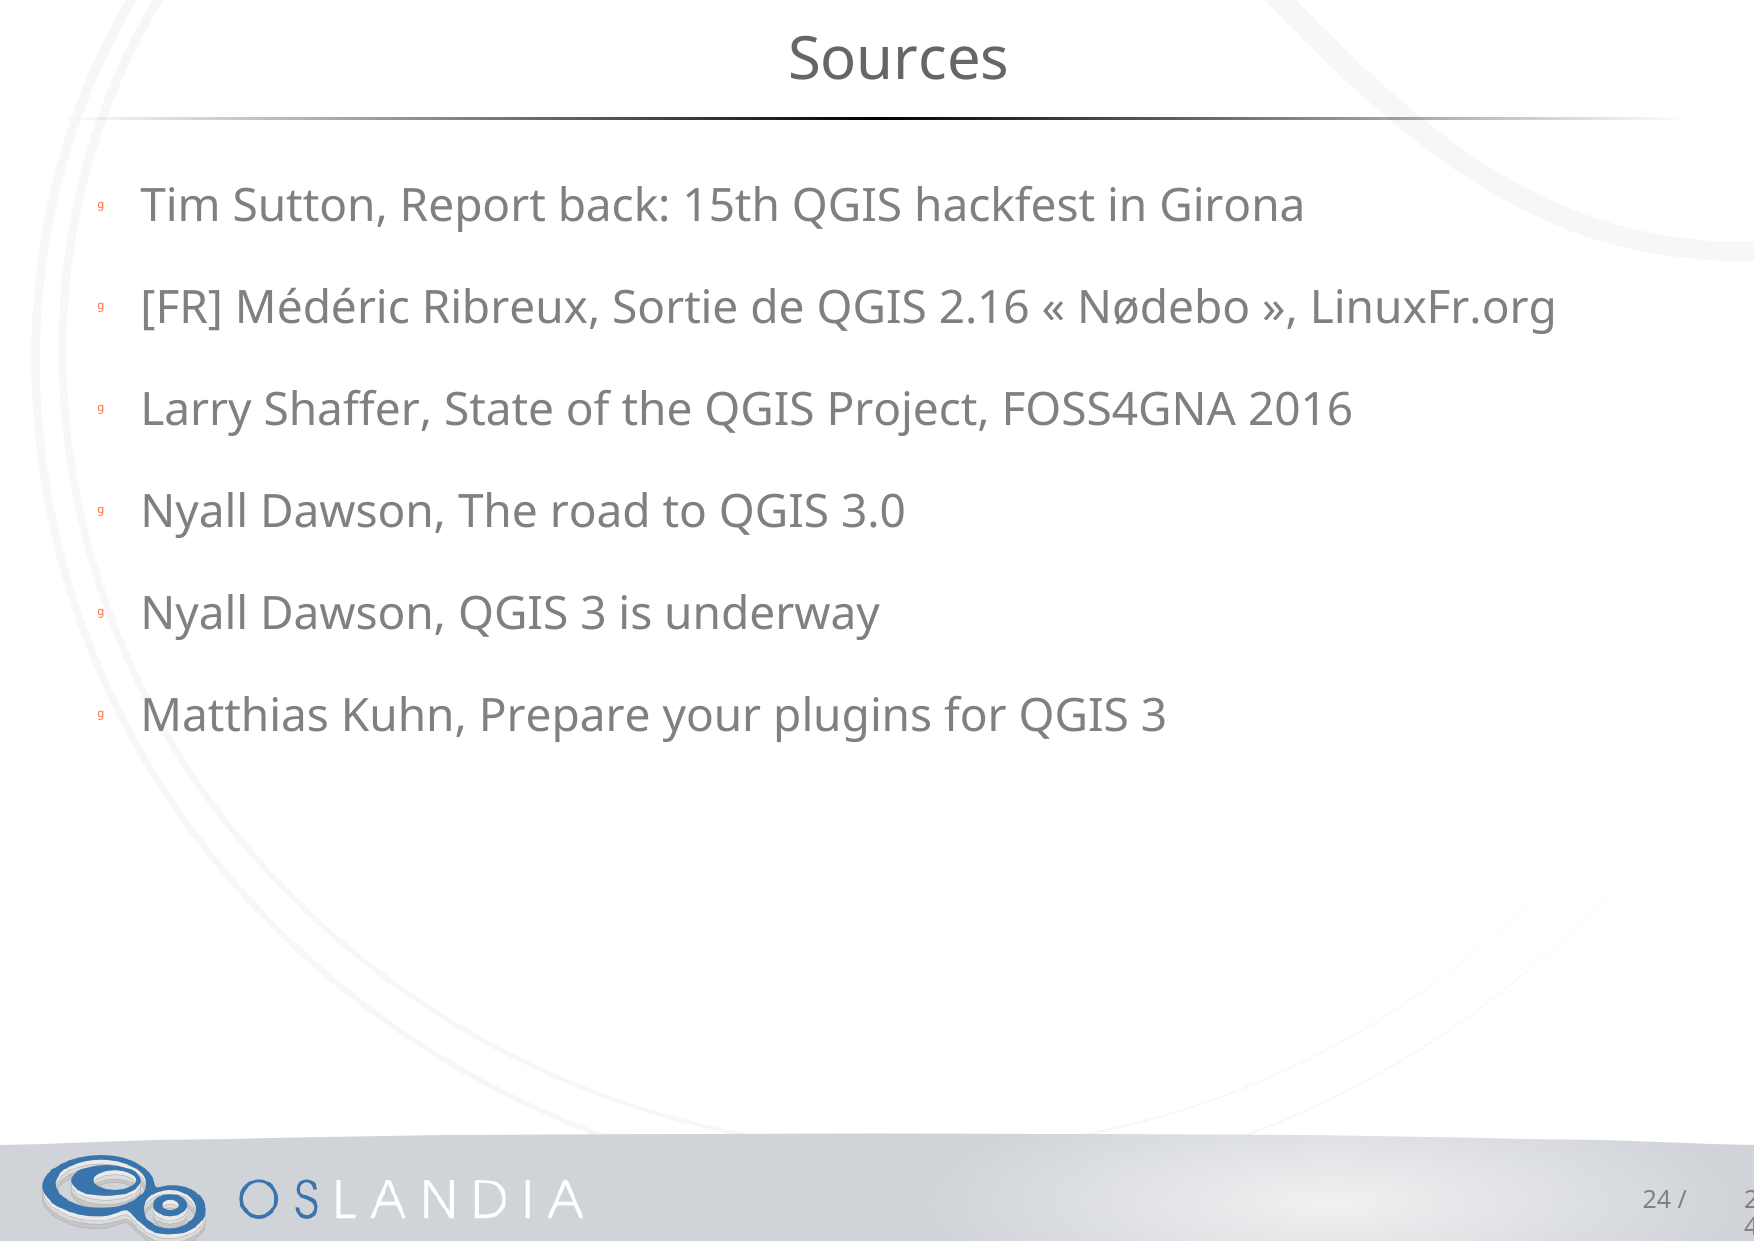

# Sources
Tim Sutton, Report back: 15th QGIS hackfest in Girona
[FR] Médéric Ribreux, Sortie de QGIS 2.16 « Nødebo », LinuxFr.org
Larry Shaffer, State of the QGIS Project, FOSS4GNA 2016
Nyall Dawson, The road to QGIS 3.0
Nyall Dawson, QGIS 3 is underway
Matthias Kuhn, Prepare your plugins for QGIS 3